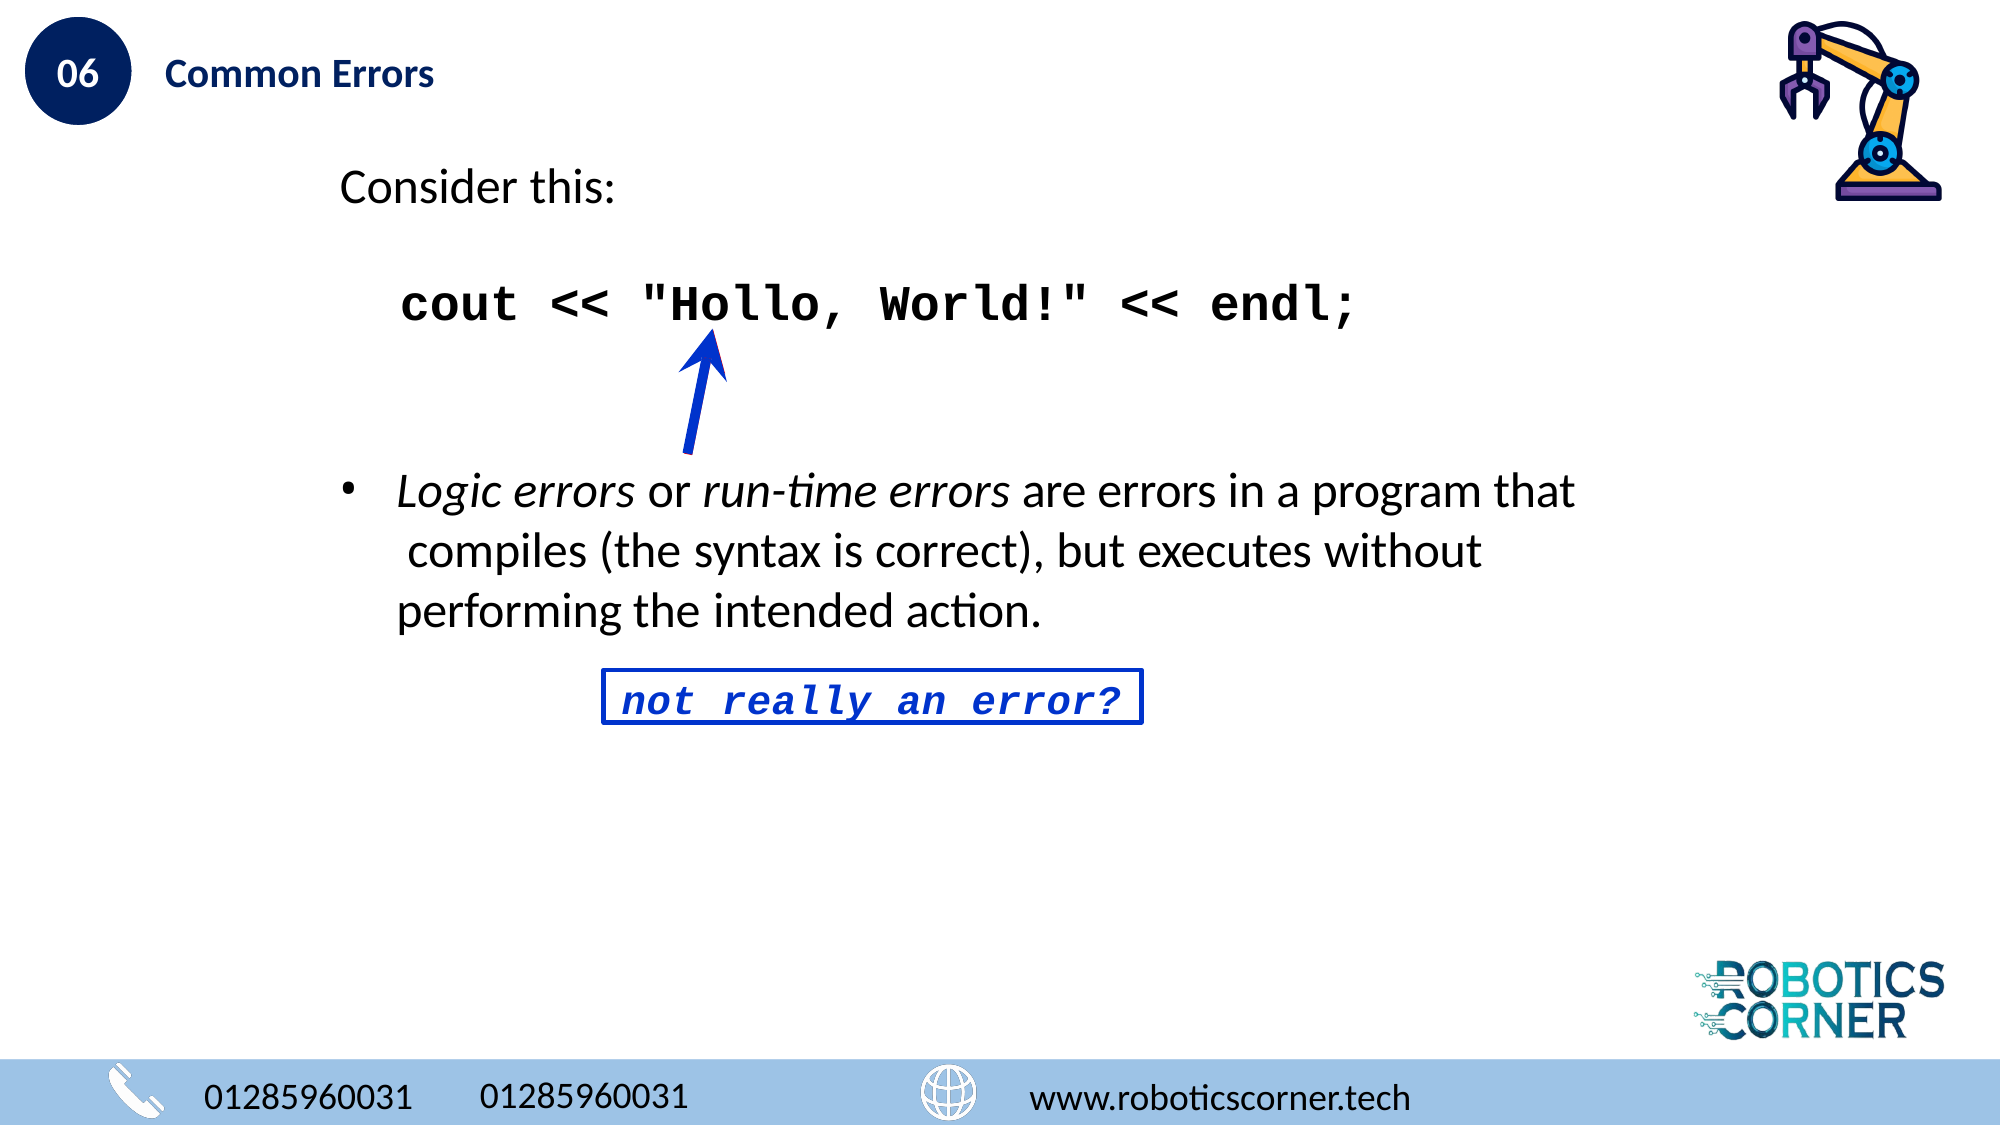

06
Common Errors
# Consider this:
cout << "Hollo, World!" << endl;
Logic errors or run-time errors are errors in a program that compiles (the syntax is correct), but executes without performing the intended action.
not really an error?
01285960031
01285960031
www.roboticscorner.tech